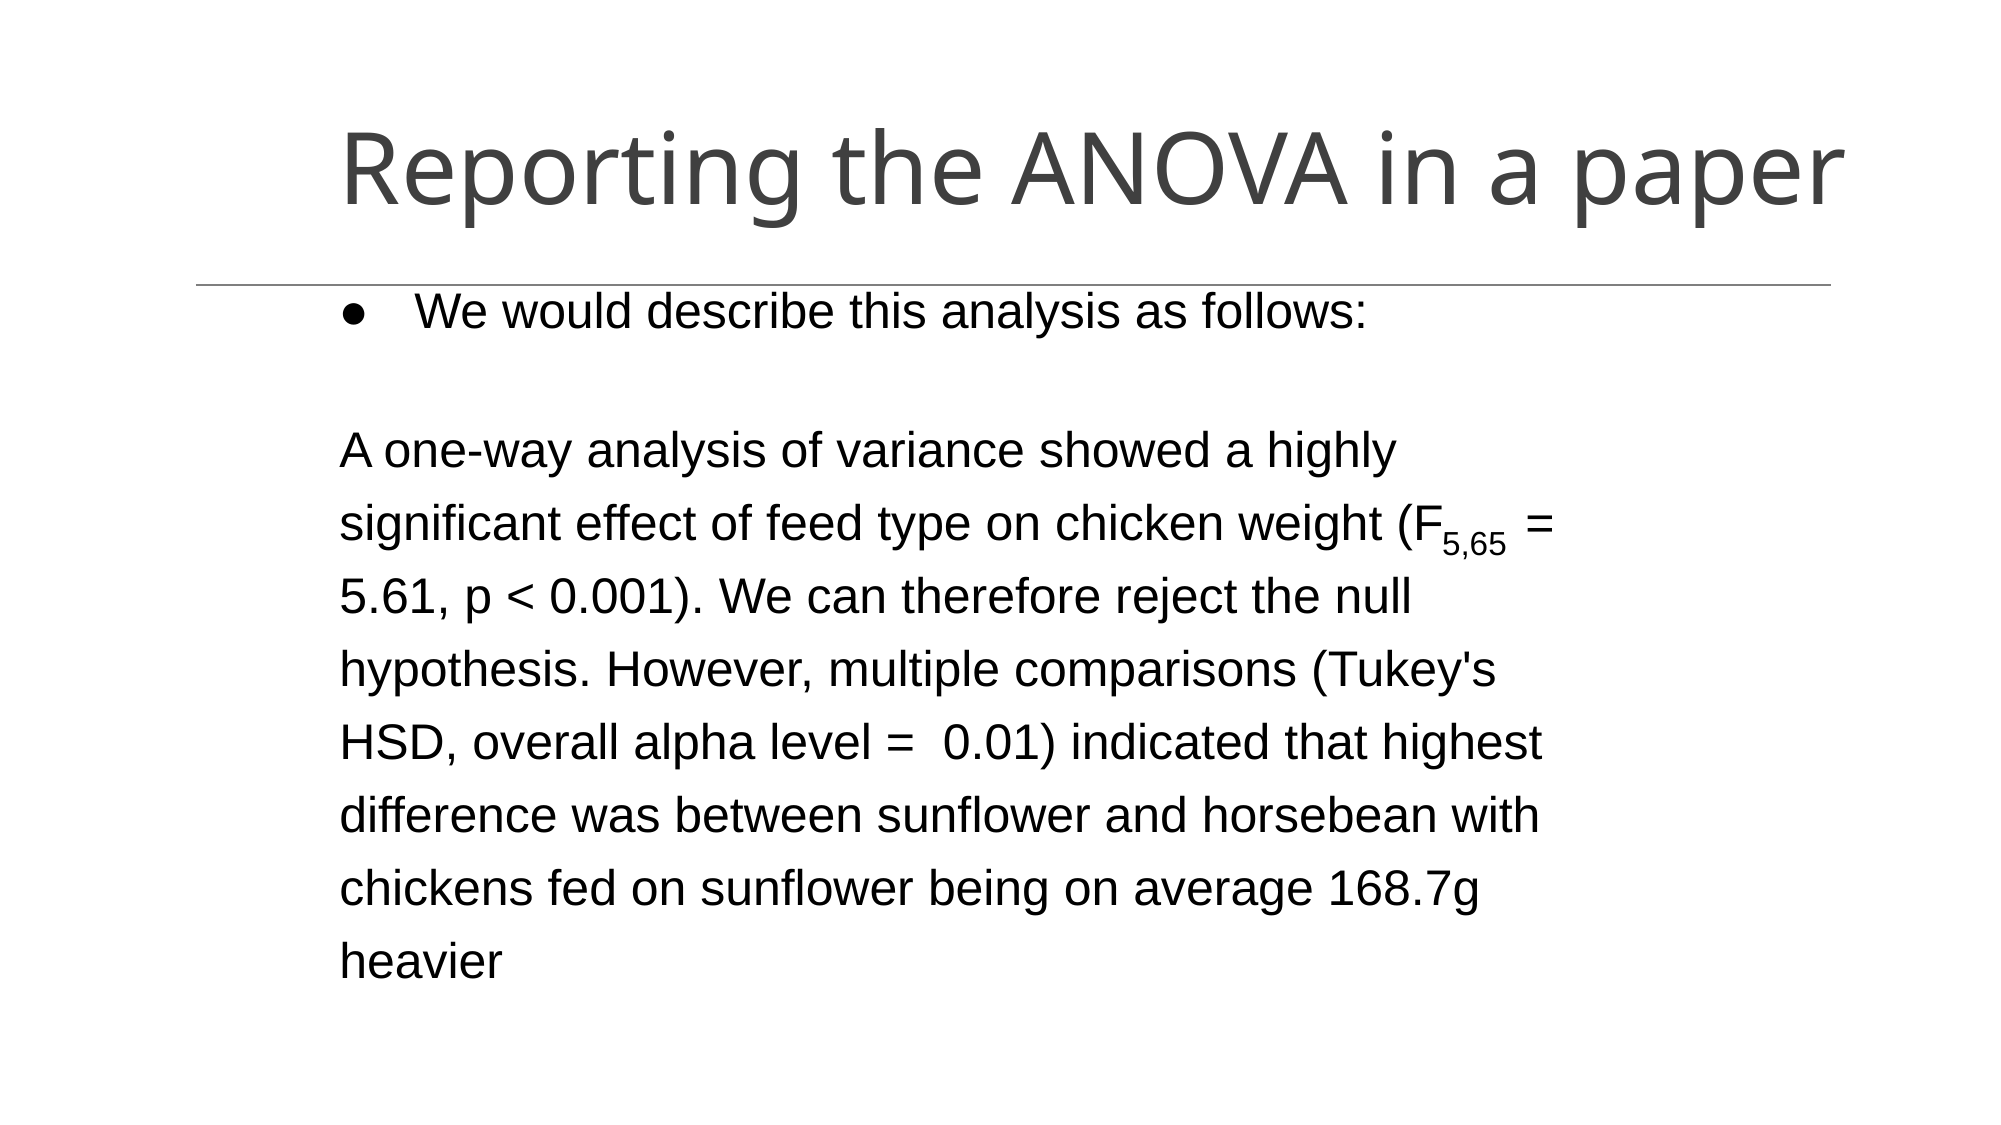

Reporting the ANOVA in a paper
●
We would describe this analysis as follows:
A one-way analysis of variance showed a highly
significant effect of feed type on chicken weight (F
=
5,65
5.61, p < 0.001). We can therefore reject the null
hypothesis. However, multiple comparisons (Tukey's
HSD, overall alpha level = 0.01) indicated that highest
difference was between sunflower and horsebean with
chickens fed on sunflower being on average 168.7g
heavier